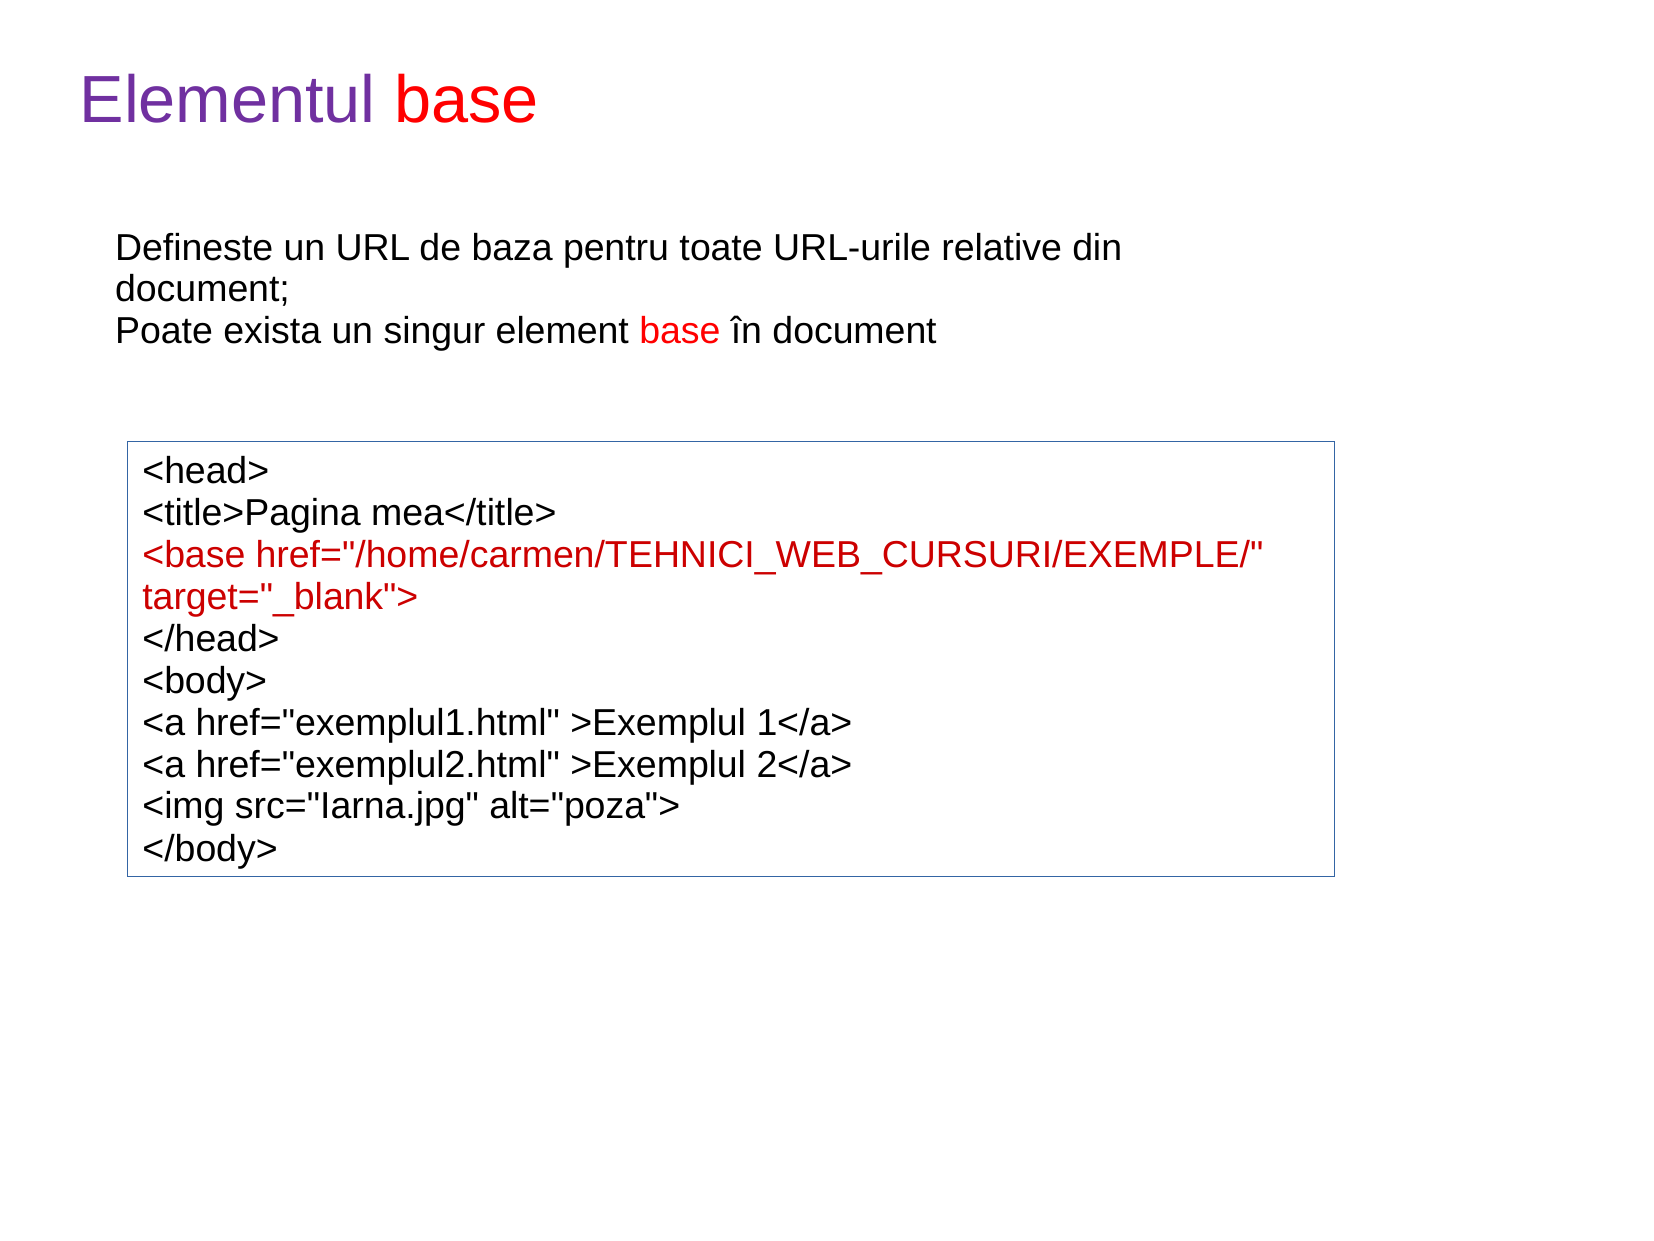

Elementul base
Defineste un URL de baza pentru toate URL-urile relative din document;
Poate exista un singur element base în document
<head>
<title>Pagina mea</title>
<base href="/home/carmen/TEHNICI_WEB_CURSURI/EXEMPLE/" target="_blank">
</head>
<body>
<a href="exemplul1.html" >Exemplul 1</a>
<a href="exemplul2.html" >Exemplul 2</a>
<img src="Iarna.jpg" alt="poza">
</body>